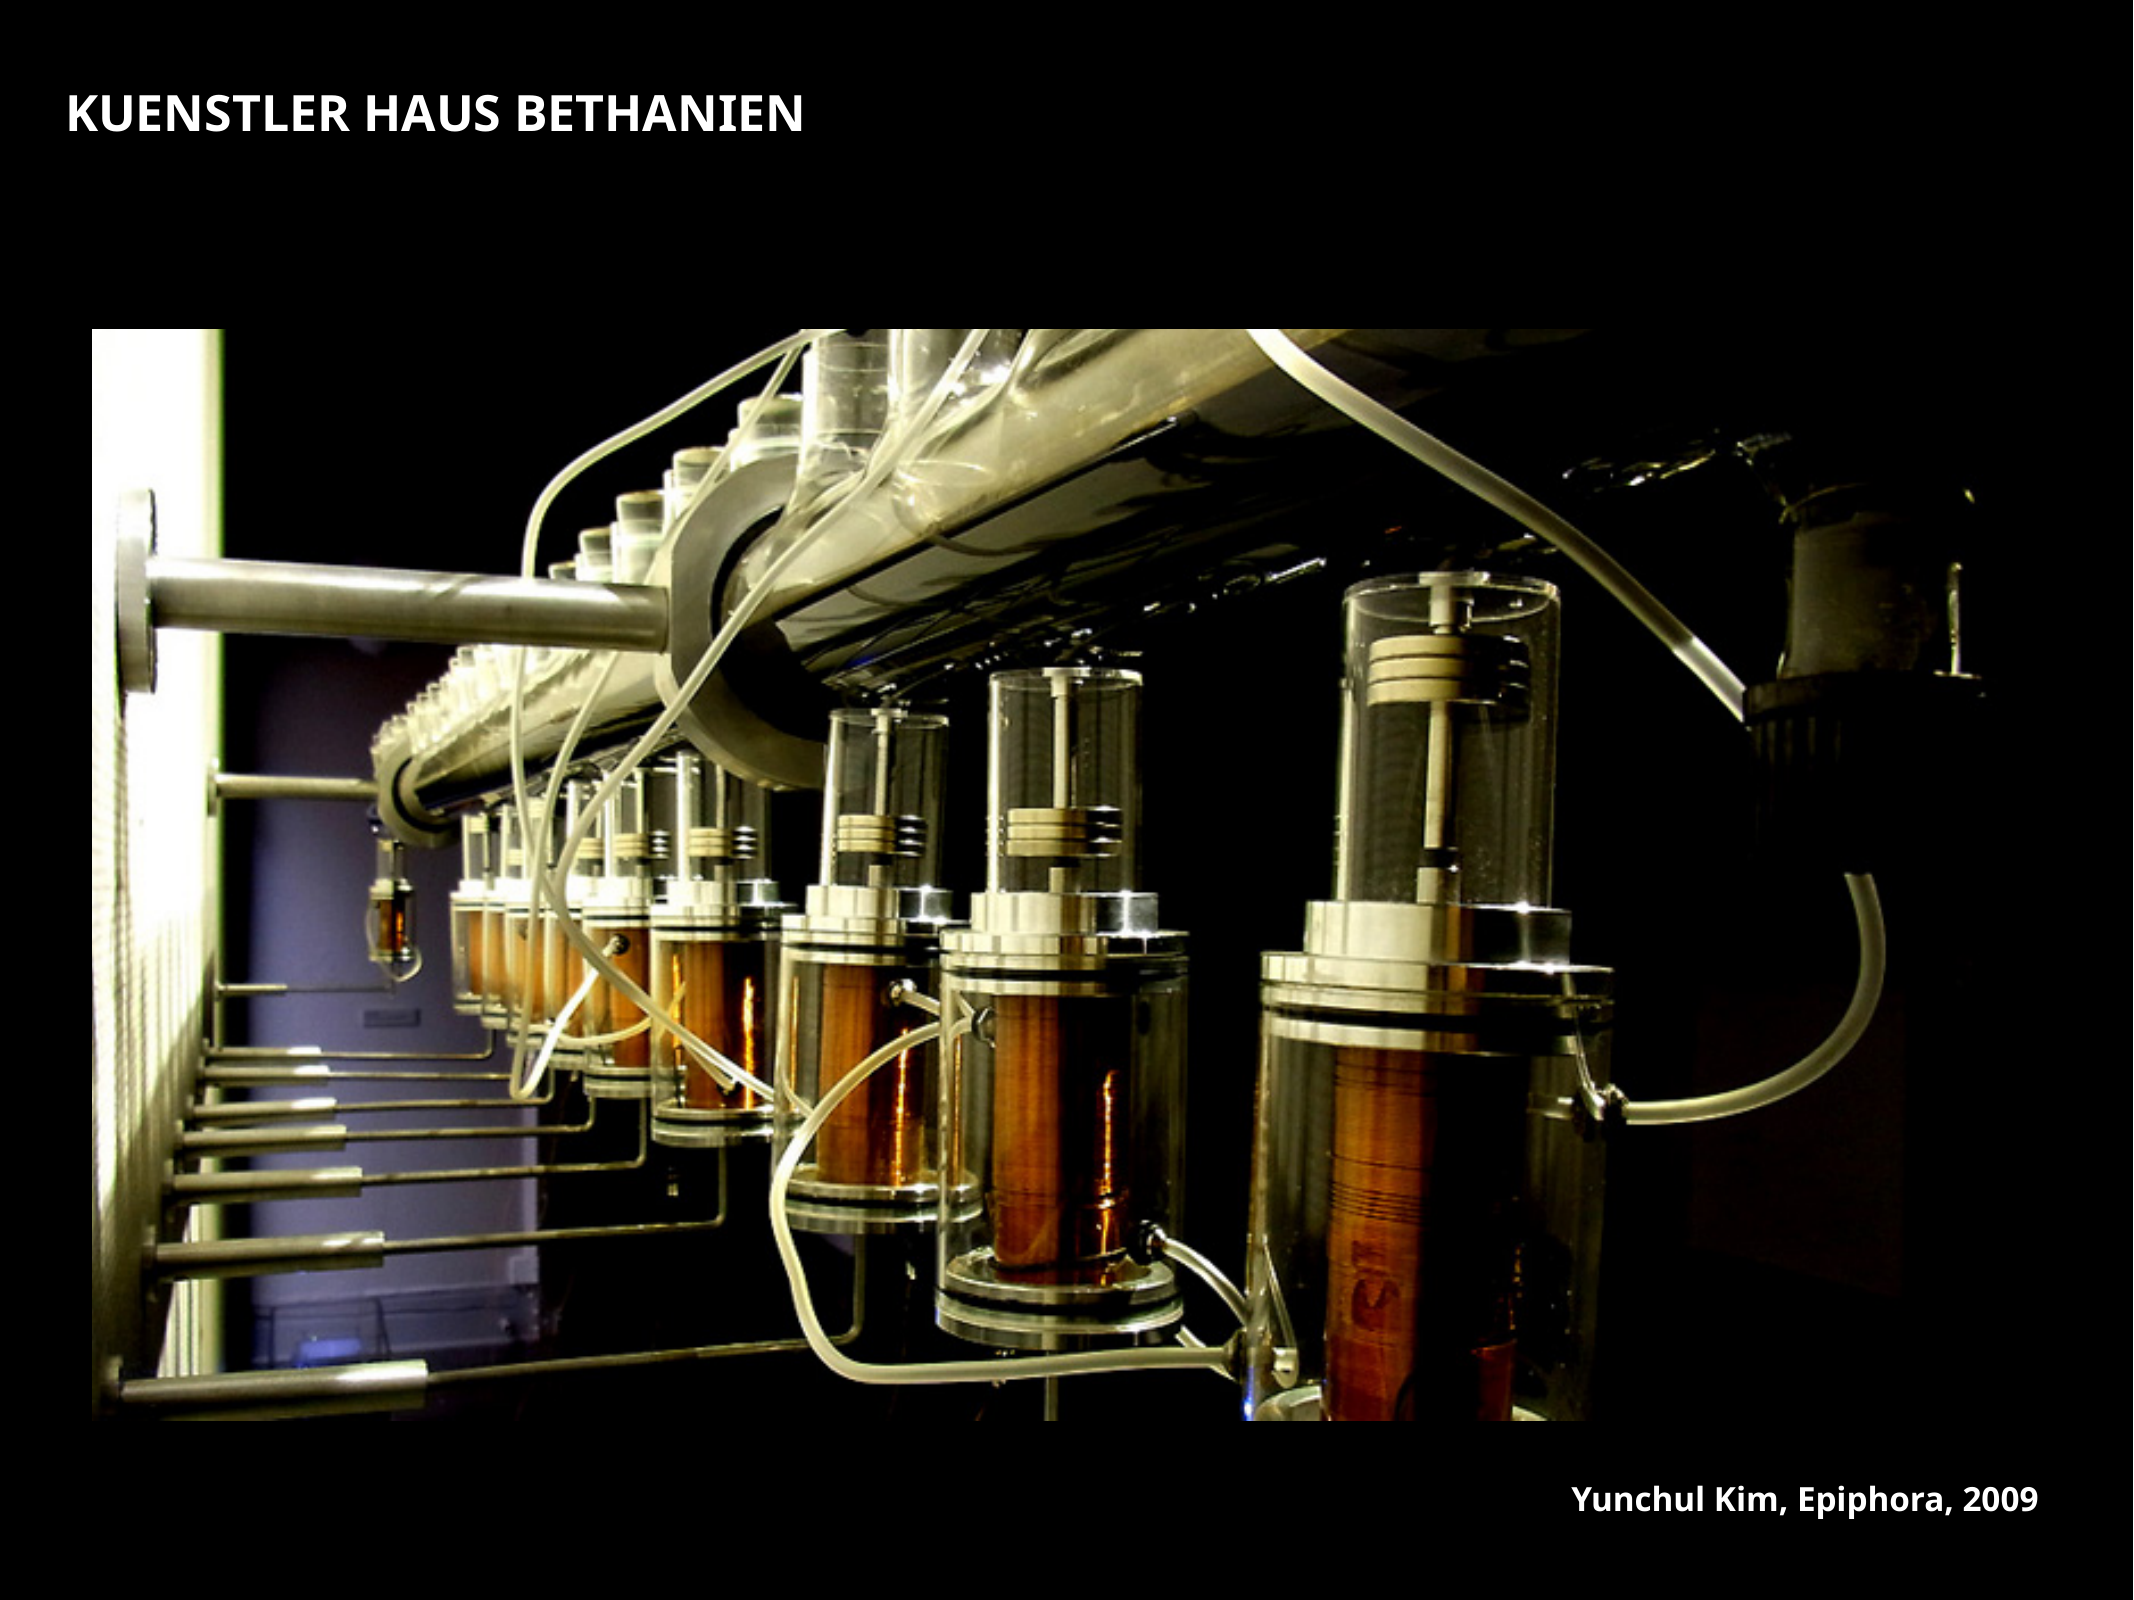

# KUENSTLER HAUS BETHANIEN
Yunchul Kim, Epiphora, 2009